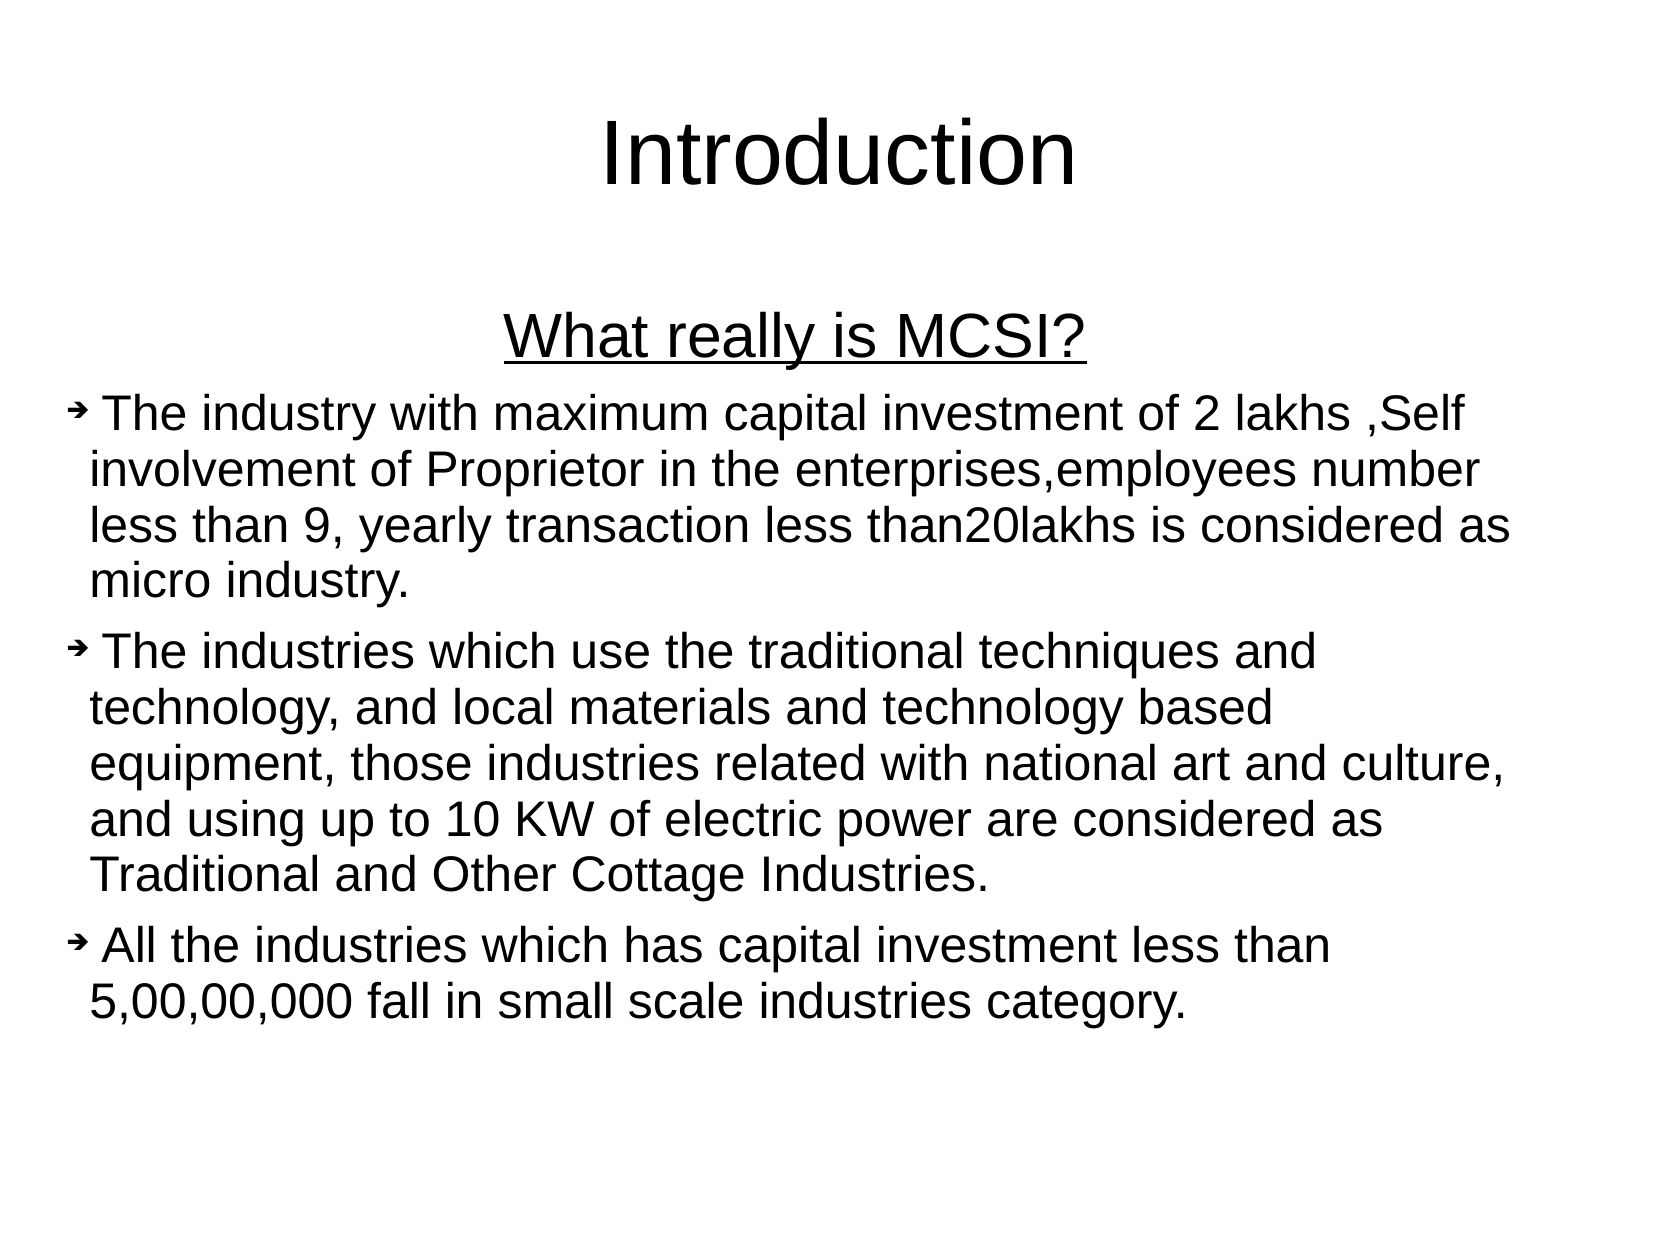

# Introduction
What really is MCSI?
The industry with maximum capital investment of 2 lakhs ,Self involvement of Proprietor in the enterprises,employees number less than 9, yearly transaction less than20lakhs is considered as micro industry.
The industries which use the traditional techniques and technology, and local materials and technology based equipment, those industries related with national art and culture, and using up to 10 KW of electric power are considered as Traditional and Other Cottage Industries.
All the industries which has capital investment less than 5,00,00,000 fall in small scale industries category.